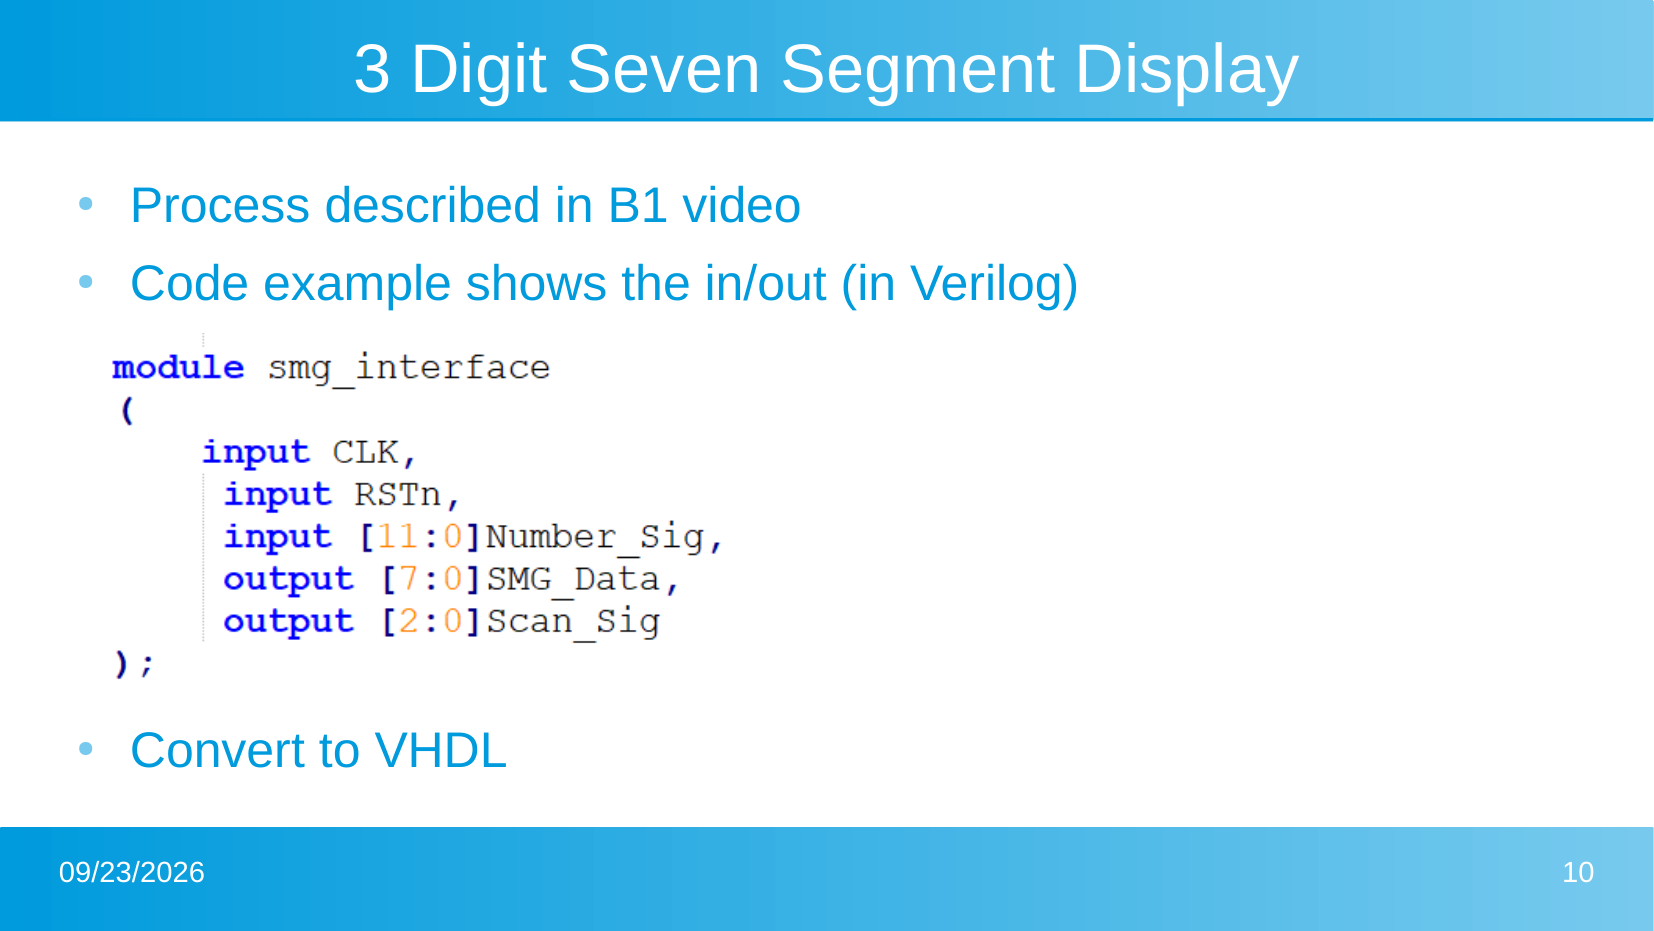

# 3 Digit Seven Segment Display
Process described in B1 video
Code example shows the in/out (in Verilog)
Convert to VHDL
10